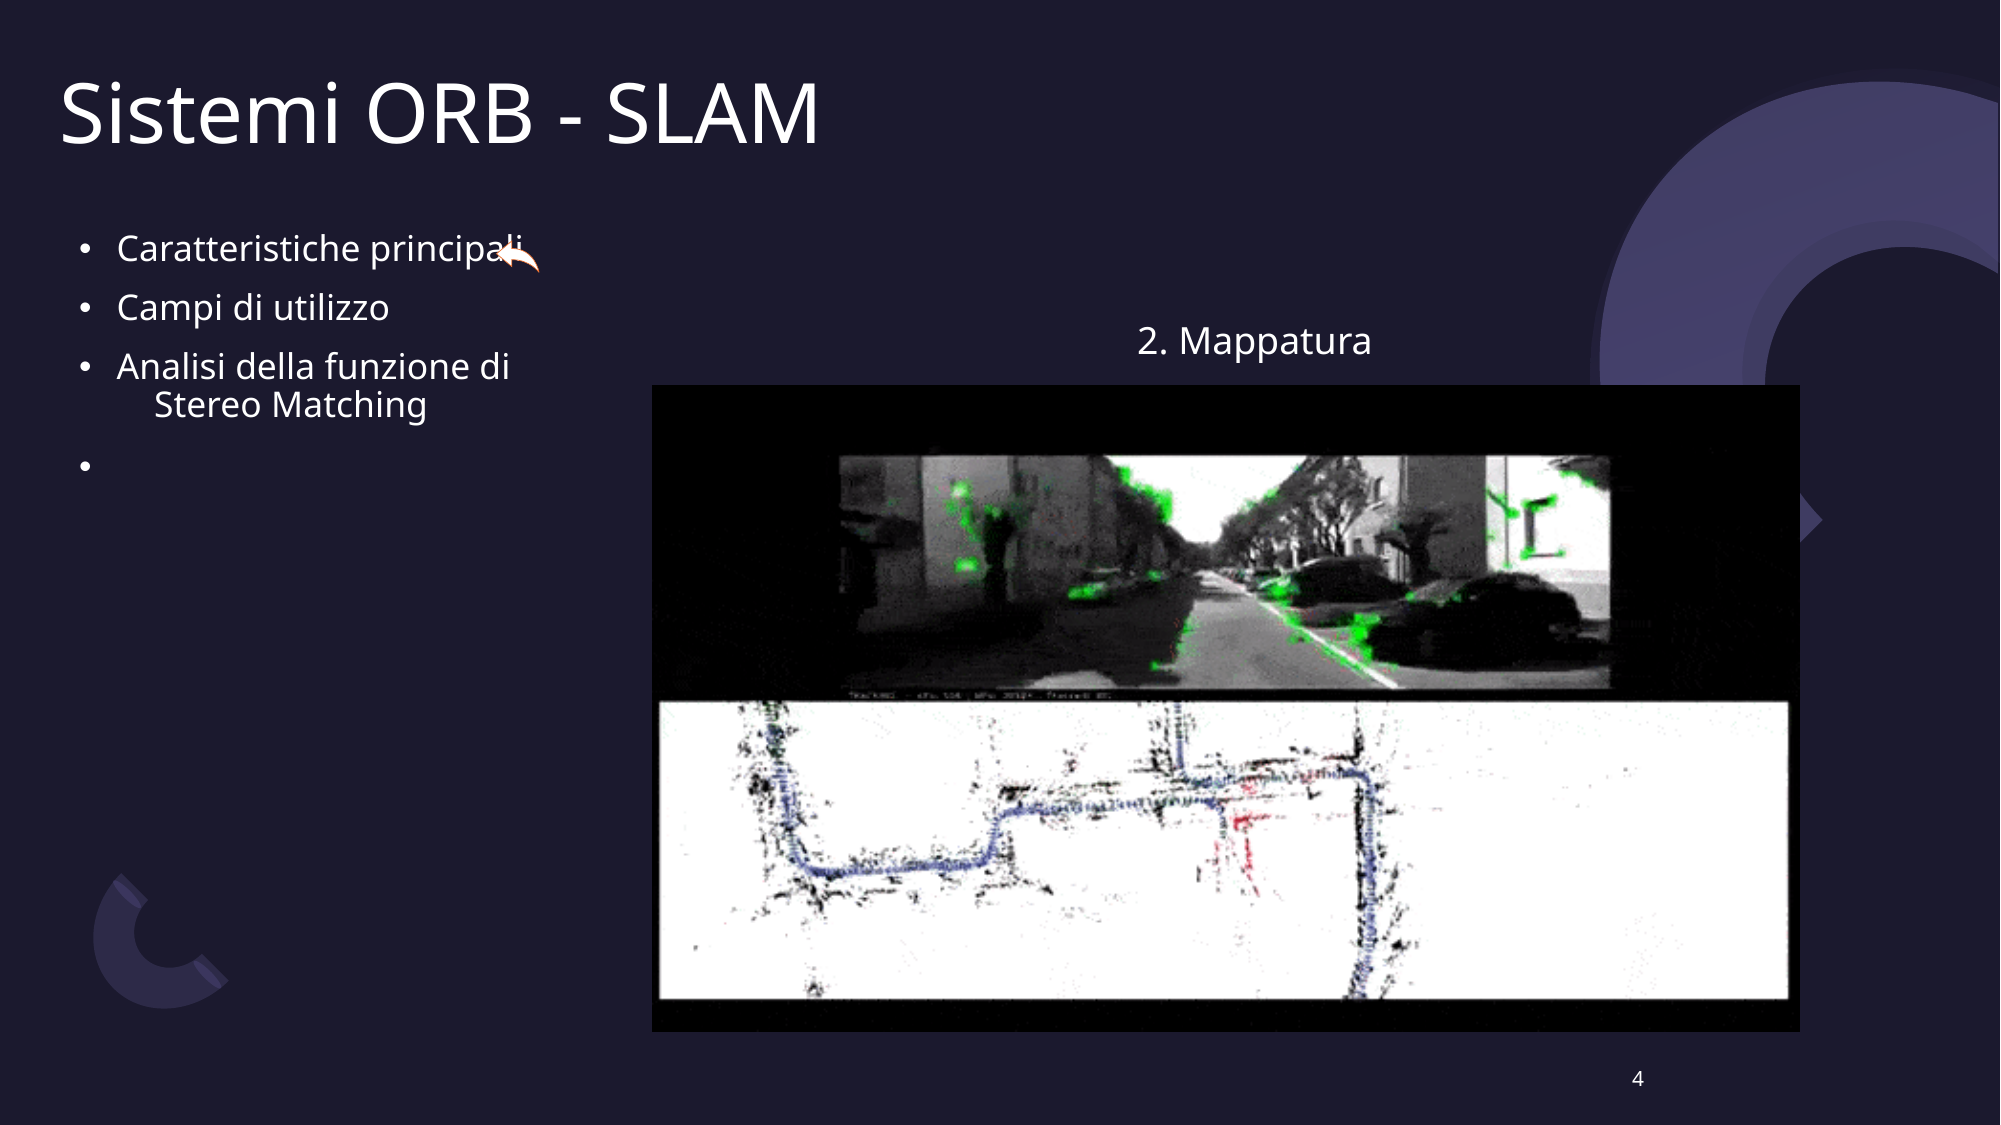

# Sistemi ORB - SLAM
Caratteristiche principali
Campi di utilizzo
Analisi della funzione di Stereo Matching
2. Mappatura